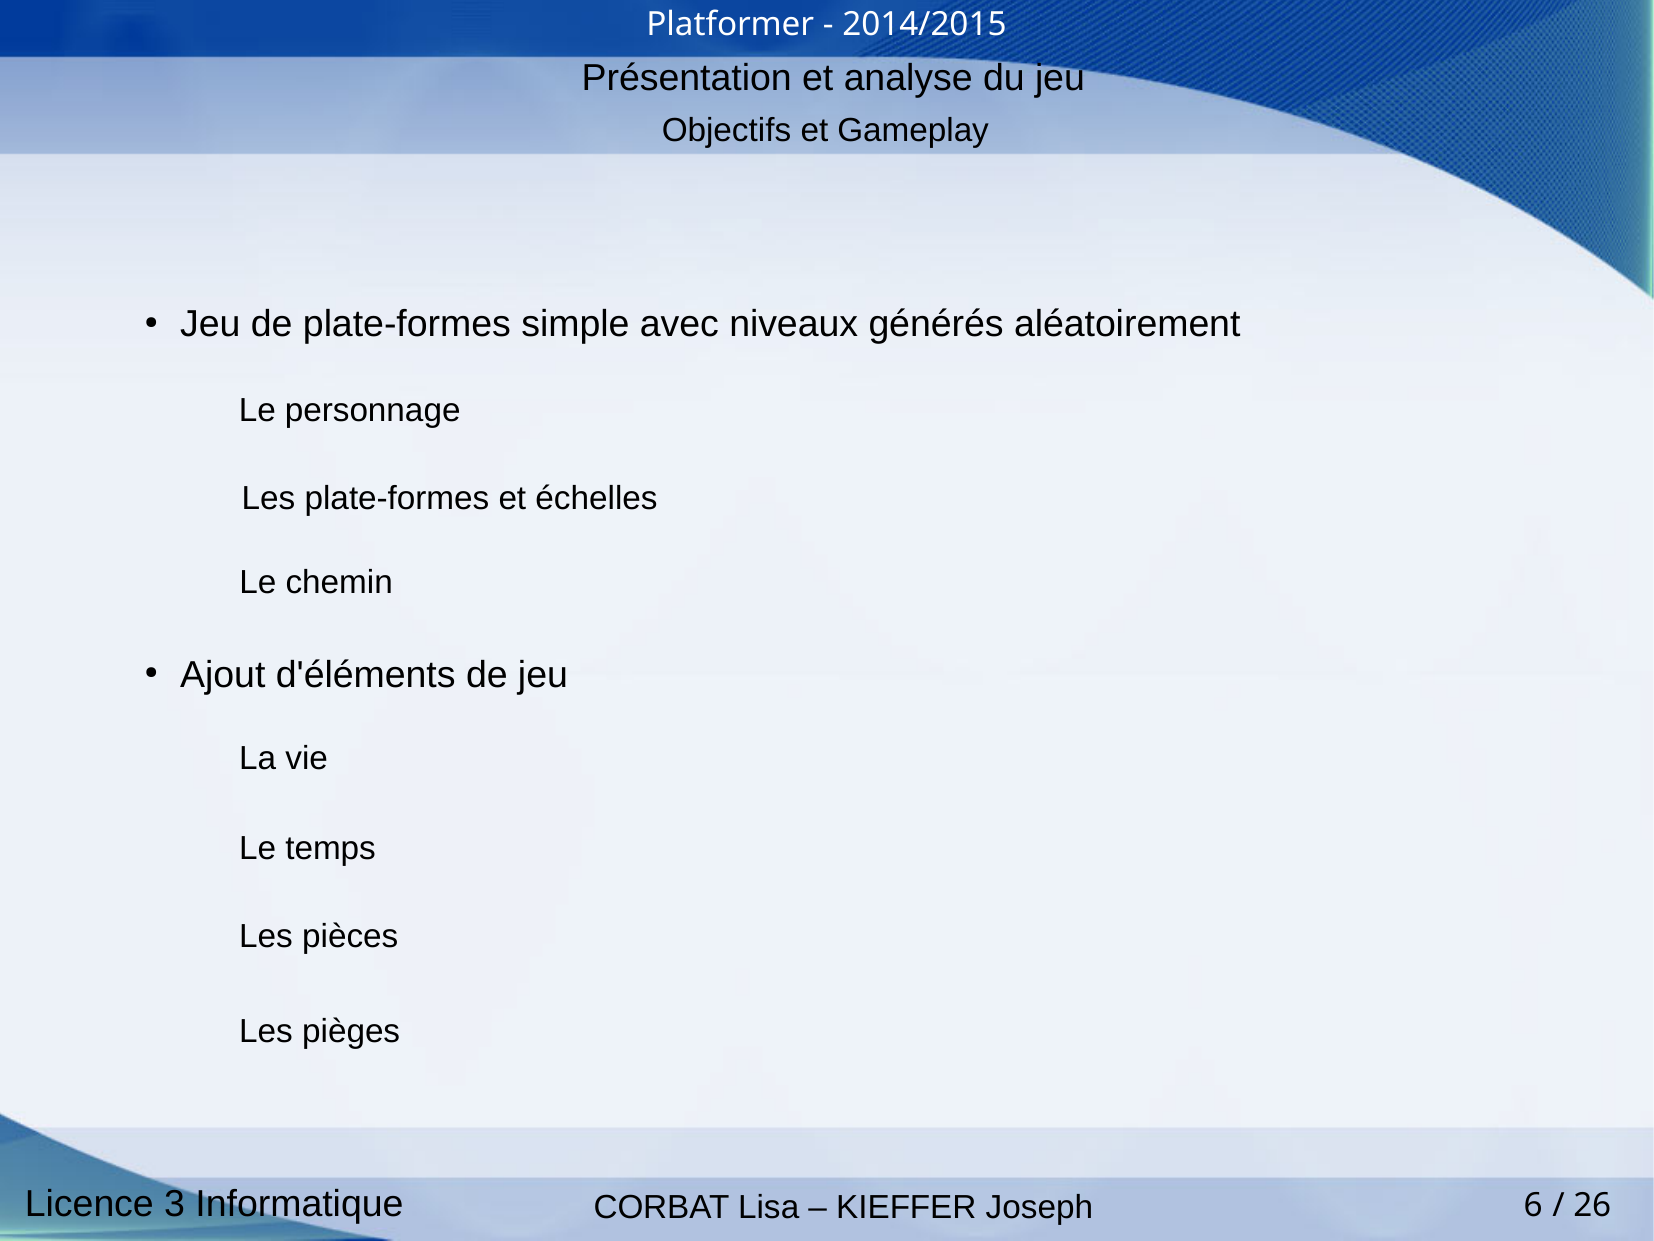

Platformer - 2014/2015
Présentation et analyse du jeu
Objectifs et Gameplay
Jeu de plate-formes simple avec niveaux générés aléatoirement
Le personnage
Les plate-formes et échelles
Le chemin
Ajout d'éléments de jeu
La vie
Le temps
Les pièces
Les pièges
6